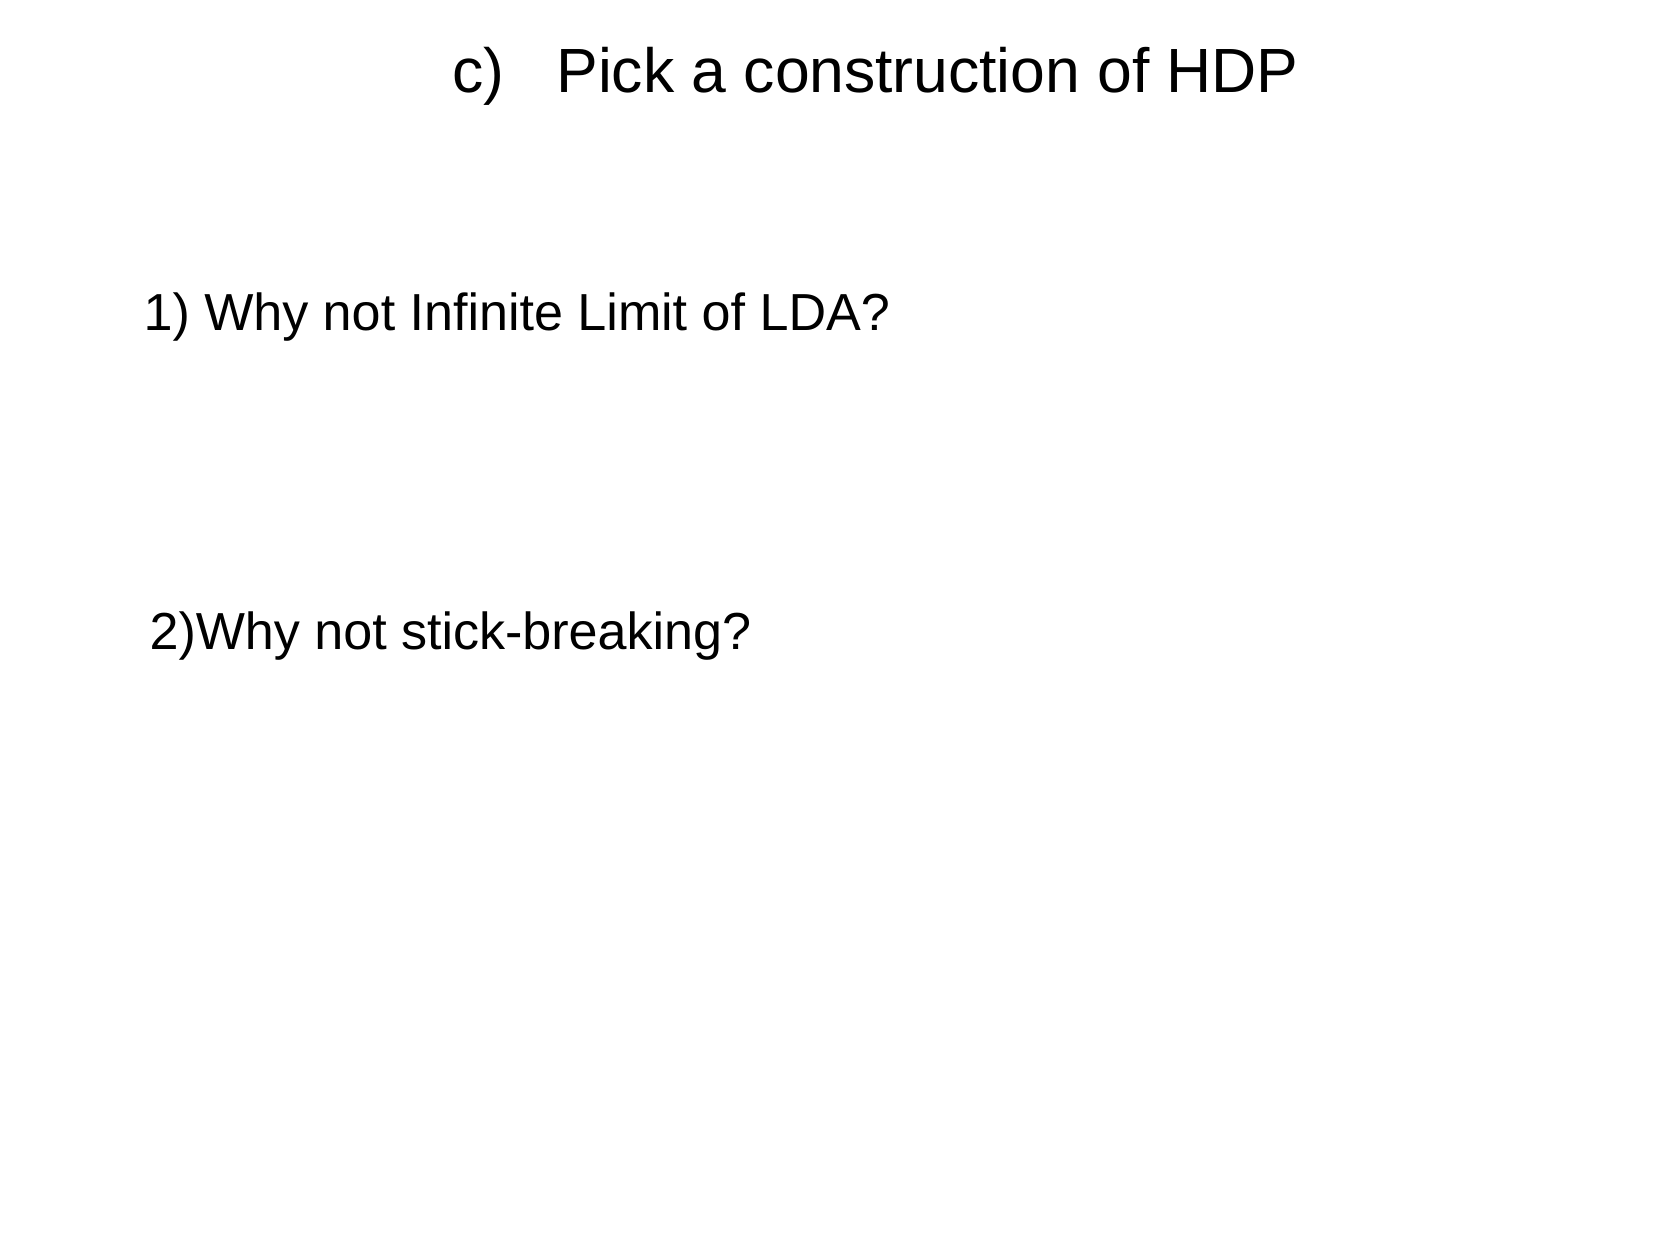

c) Pick a construction of HDP
1) Why not Infinite Limit of LDA?
2)Why not stick-breaking?